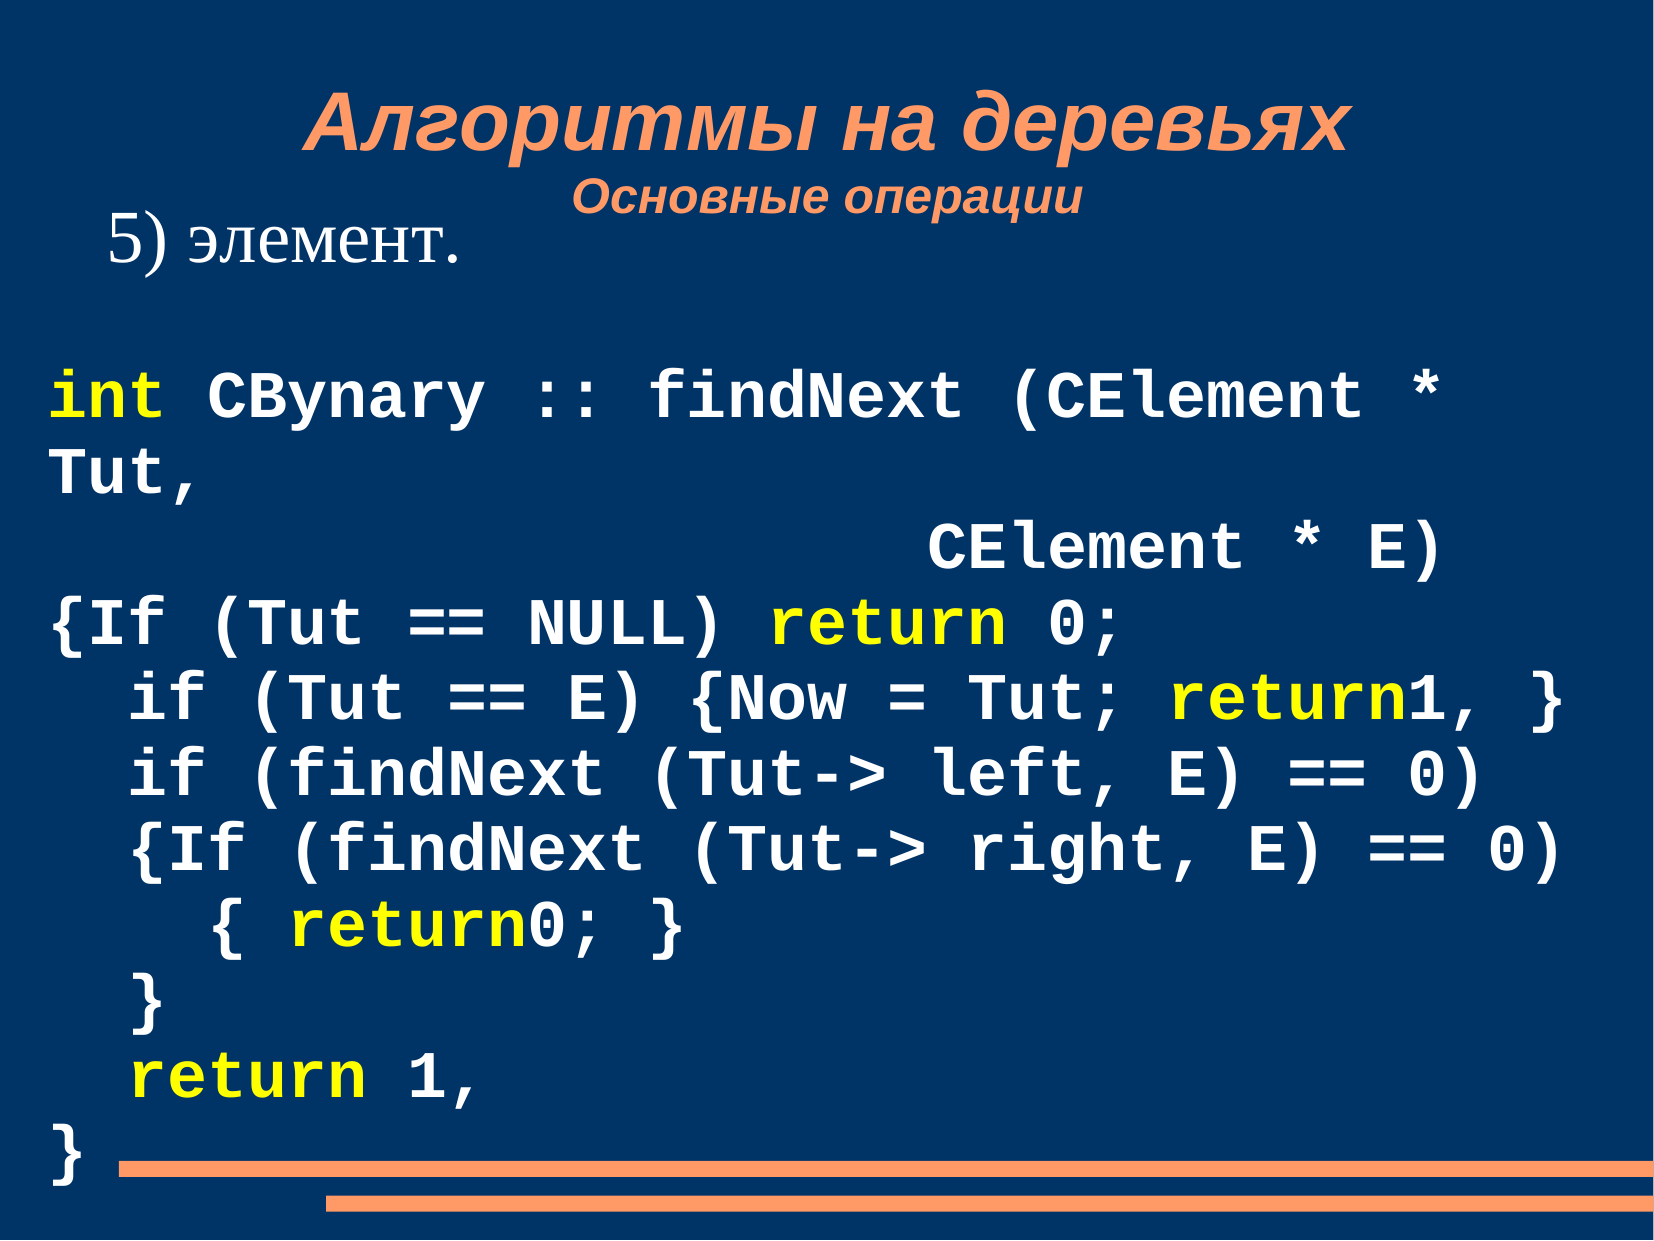

# Алгоритмы на деревьях Основные операции
5) элемент.
int CBynary :: findNext (CElement * Tut,
 CElement * E)
{If (Tut == NULL) return 0;
 if (Tut == E) {Now = Tut; return1, }
 if (findNext (Tut-> left, E) == 0)
 {If (findNext (Tut-> right, E) == 0)
 { return0; }
 }
 return 1,
}